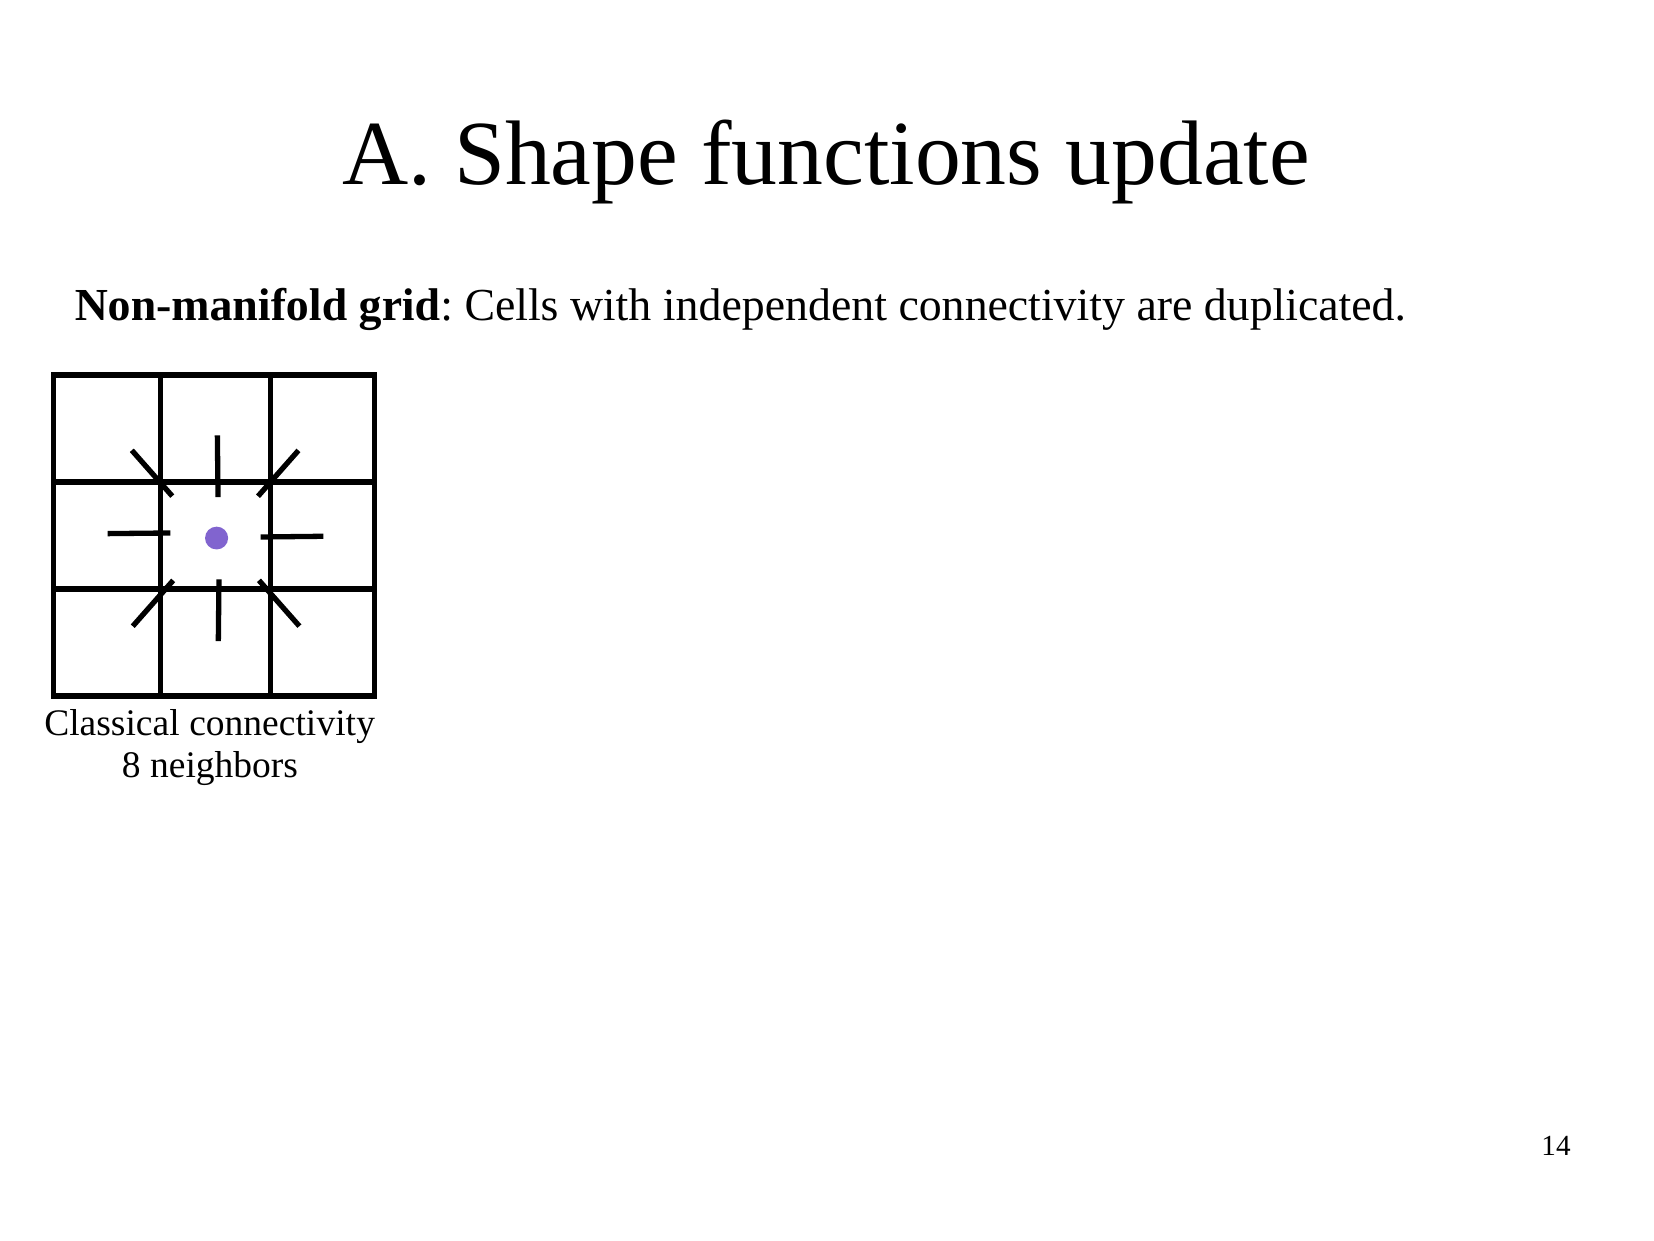

# A. Shape functions update
Non-manifold grid: Cells with independent connectivity are duplicated.
Classical connectivity
8 neighbors
14